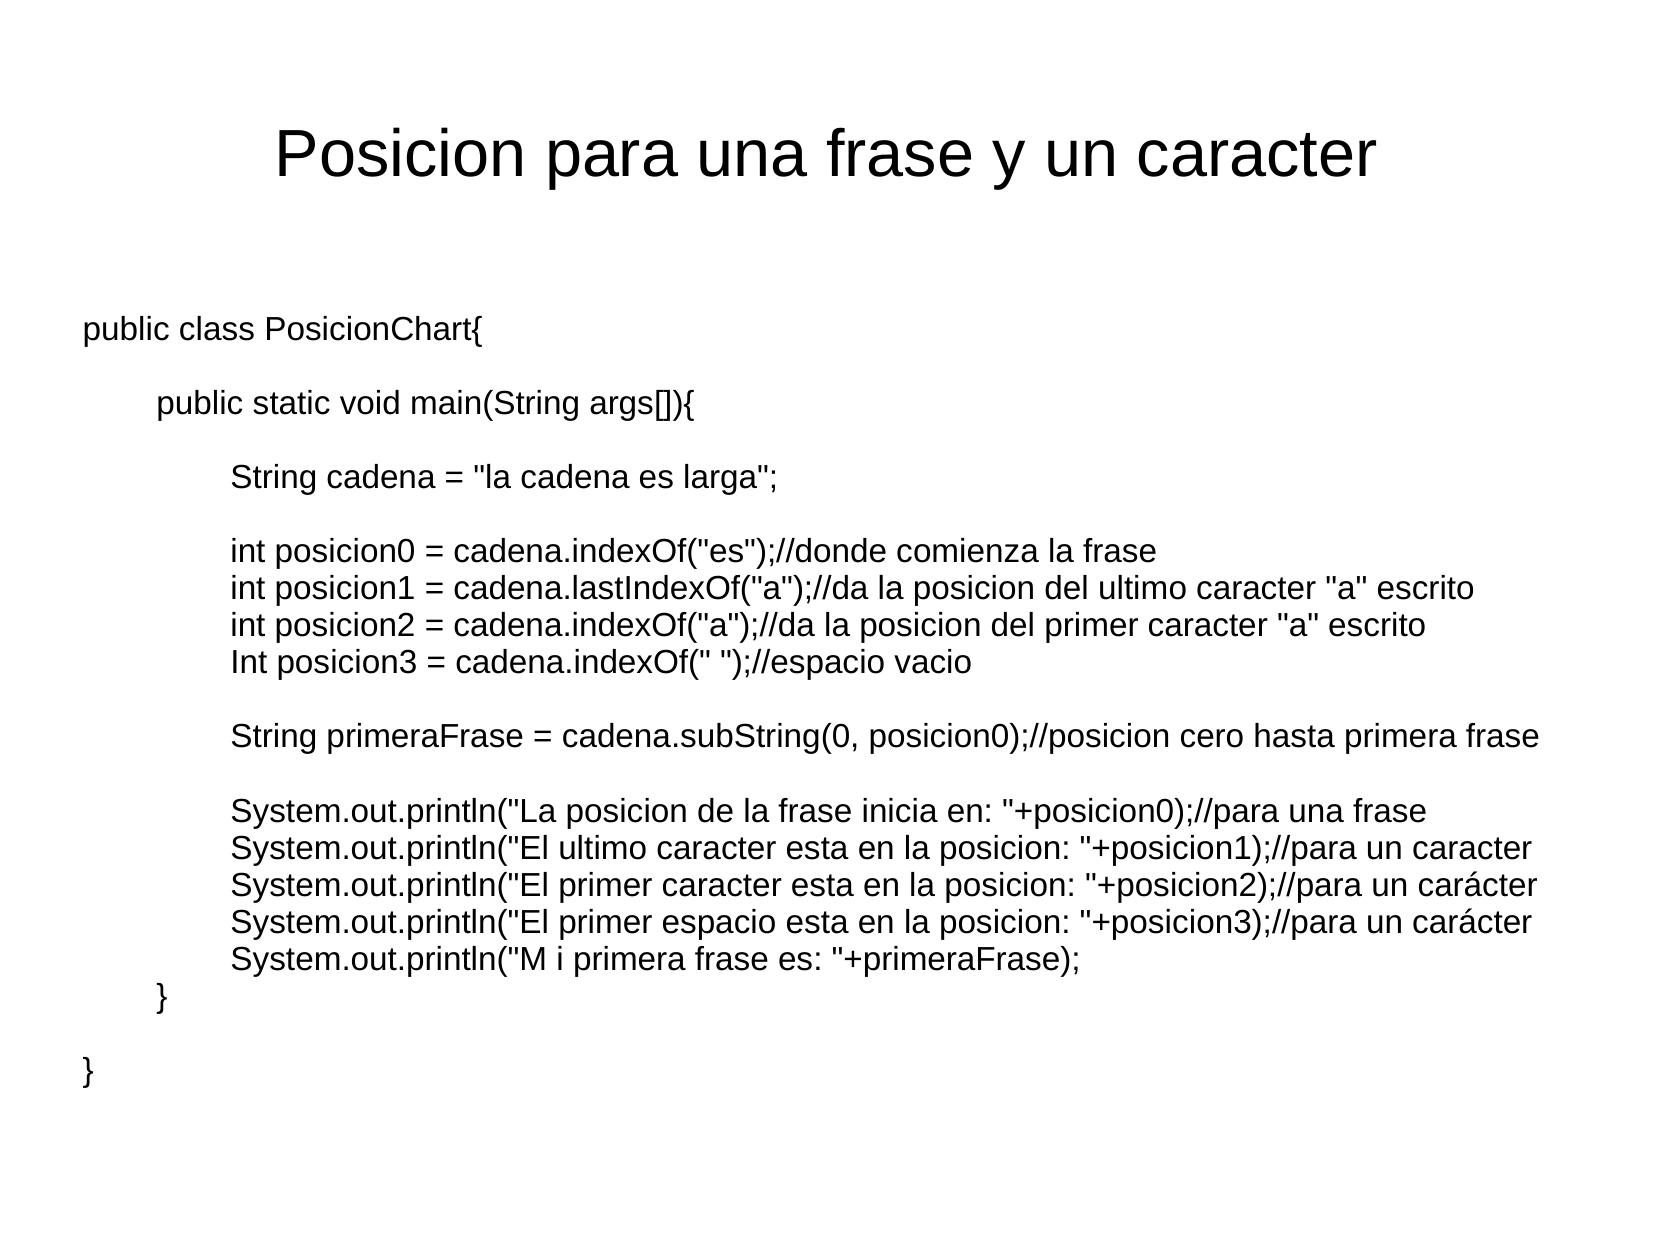

# Posicion para una frase y un caracter
public class PosicionChart{
	public static void main(String args[]){
		String cadena = "la cadena es larga";
		int posicion0 = cadena.indexOf("es");//donde comienza la frase
		int posicion1 = cadena.lastIndexOf("a");//da la posicion del ultimo caracter "a" escrito
		int posicion2 = cadena.indexOf("a");//da la posicion del primer caracter "a" escrito
		Int posicion3 = cadena.indexOf(" ");//espacio vacio
		String primeraFrase = cadena.subString(0, posicion0);//posicion cero hasta primera frase
		System.out.println("La posicion de la frase inicia en: "+posicion0);//para una frase
		System.out.println("El ultimo caracter esta en la posicion: "+posicion1);//para un caracter
		System.out.println("El primer caracter esta en la posicion: "+posicion2);//para un carácter
		System.out.println("El primer espacio esta en la posicion: "+posicion3);//para un carácter
		System.out.println("M i primera frase es: "+primeraFrase);
	}
}